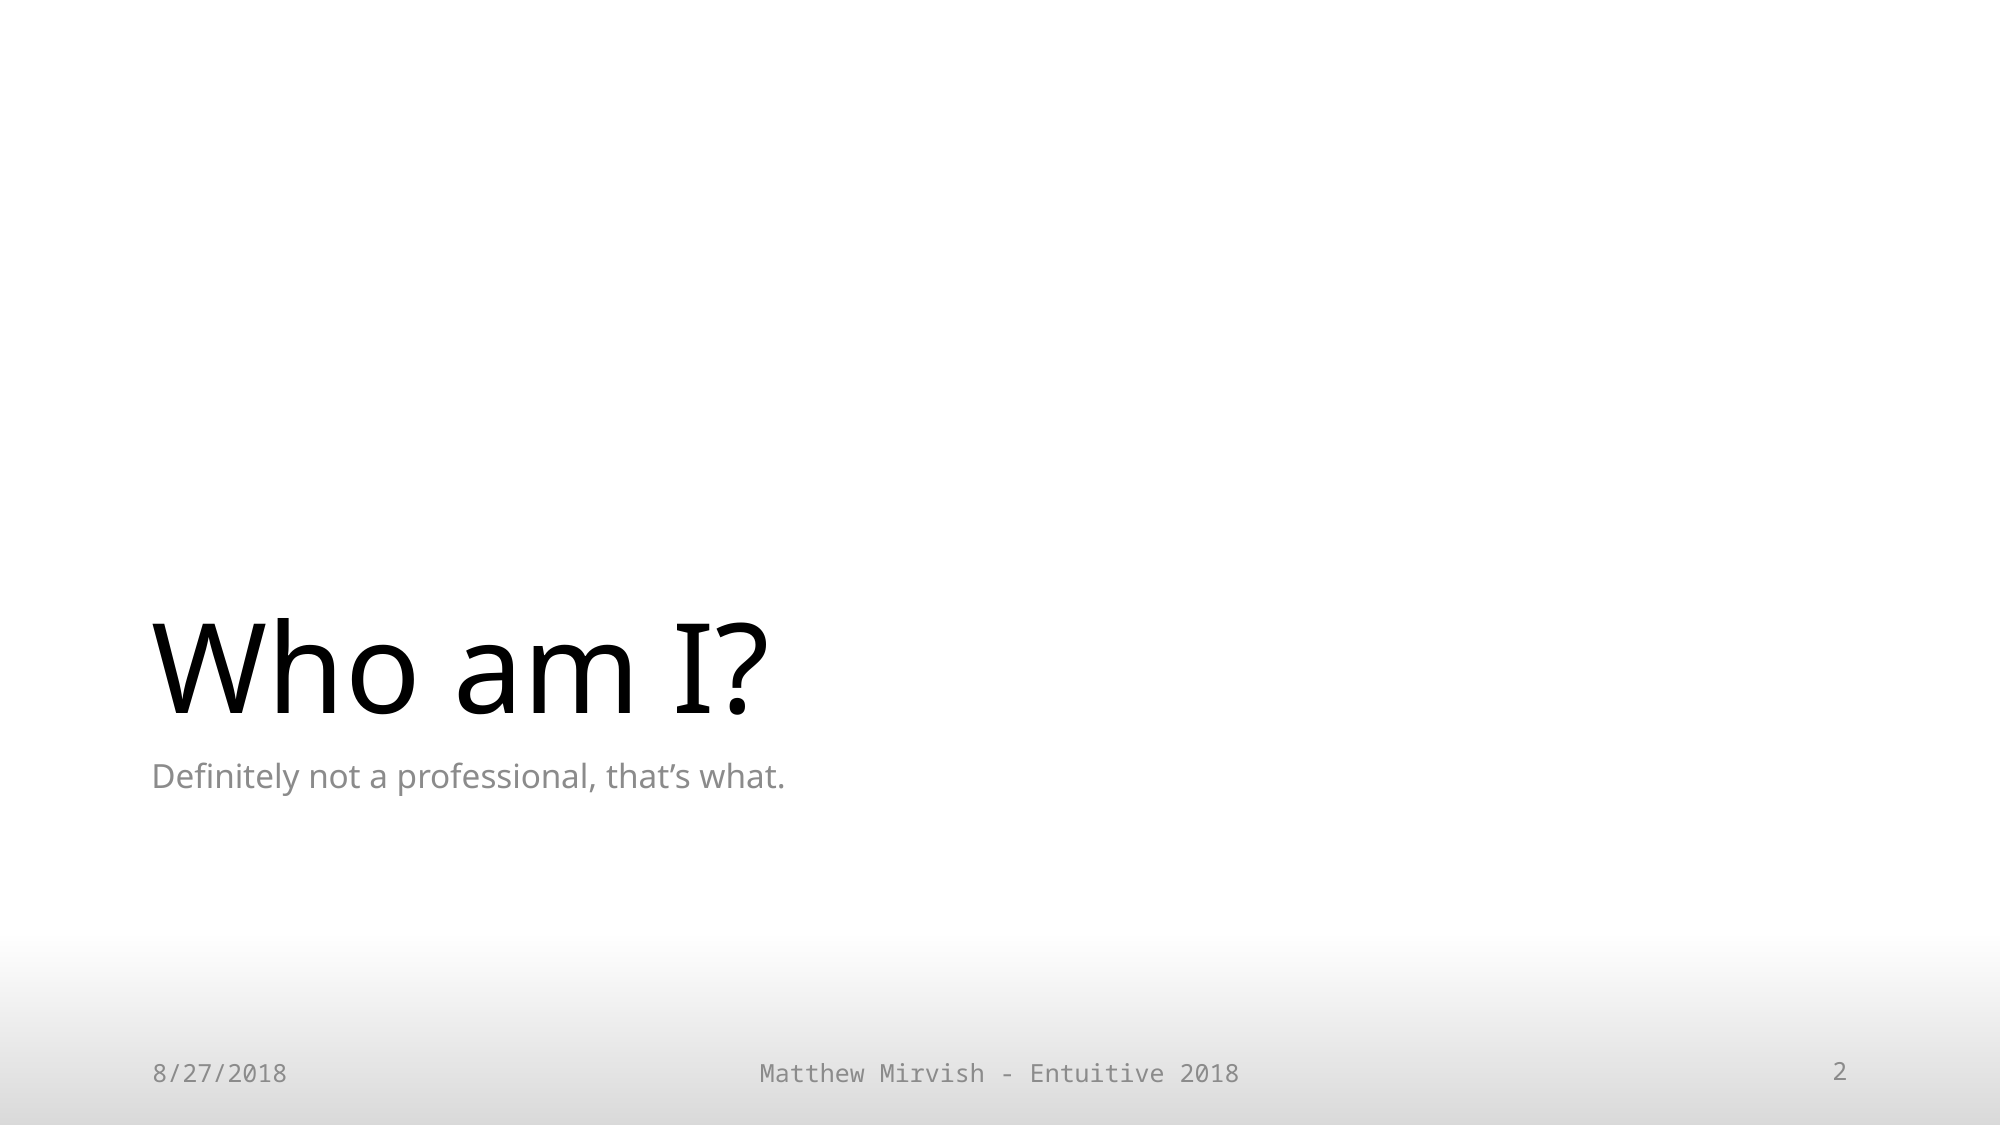

# Who am I?
Definitely not a professional, that’s what.
8/27/2018
Matthew Mirvish - Entuitive 2018